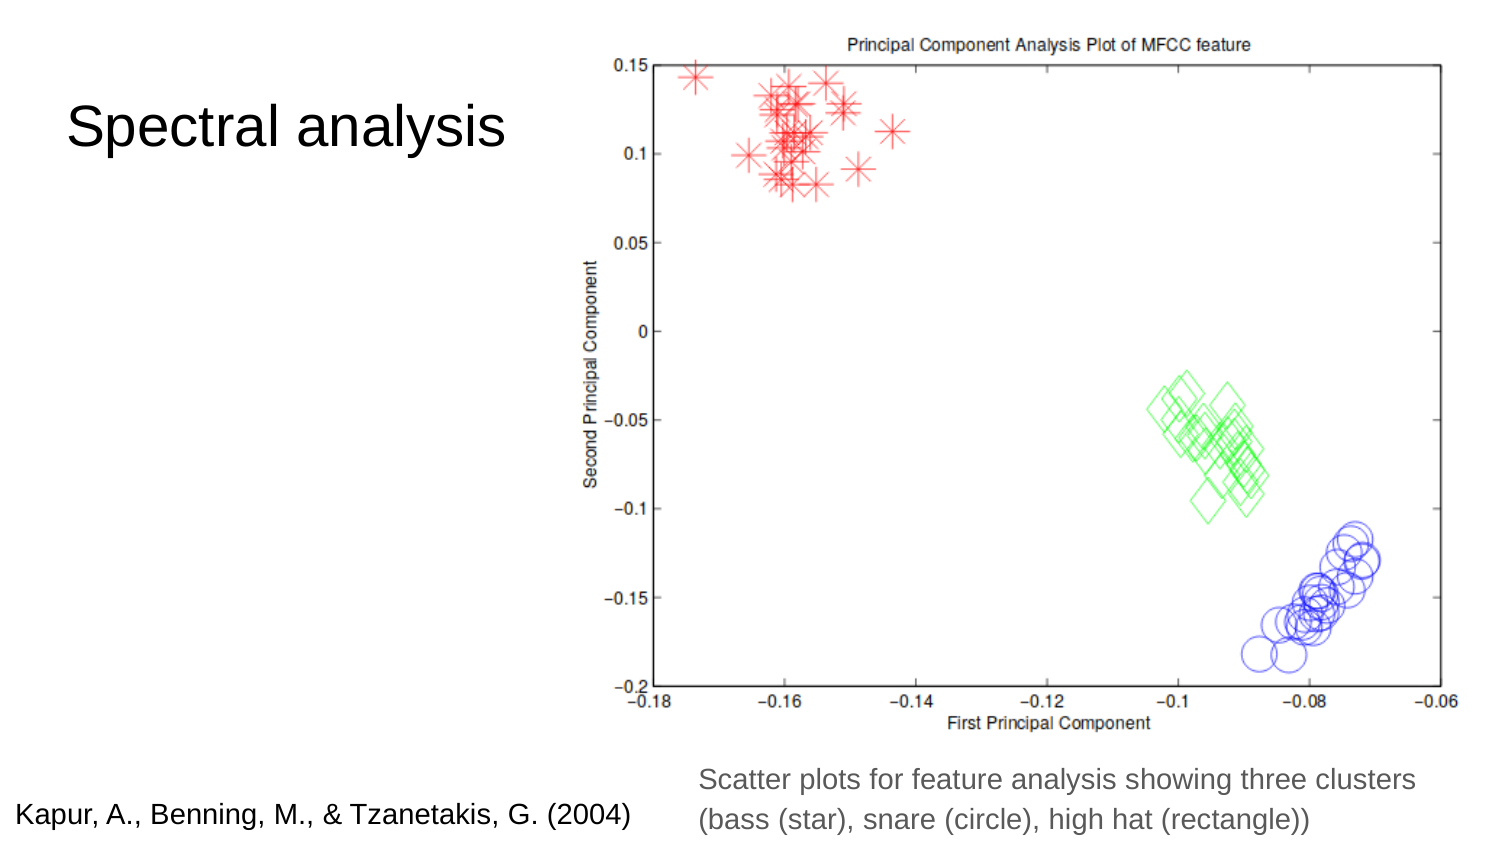

# Spectral analysis
Scatter plots for feature analysis showing three clusters (bass (star), snare (circle), high hat (rectangle))
Kapur, A., Benning, M., & Tzanetakis, G. (2004)